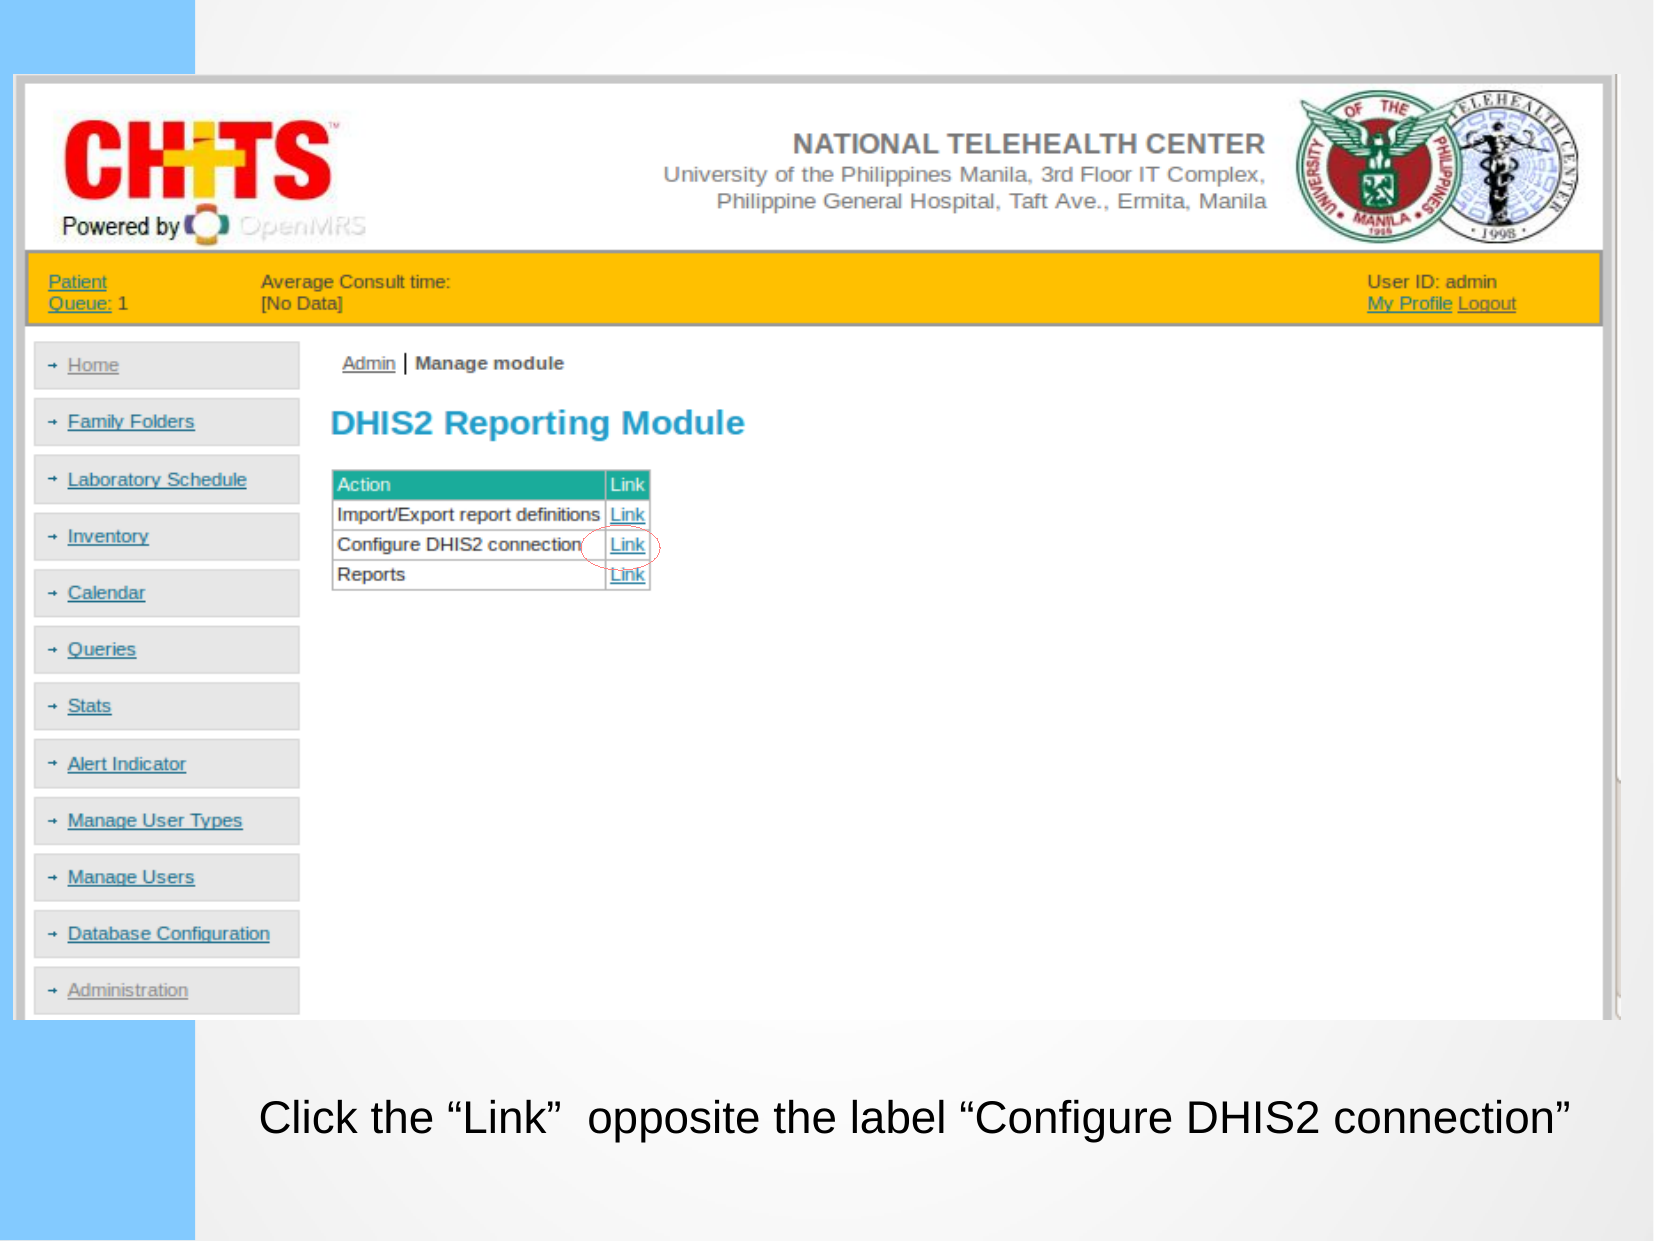

I.
A
C
C
E
S
S
# Click the “Link” opposite the label “Configure DHIS2 connection”